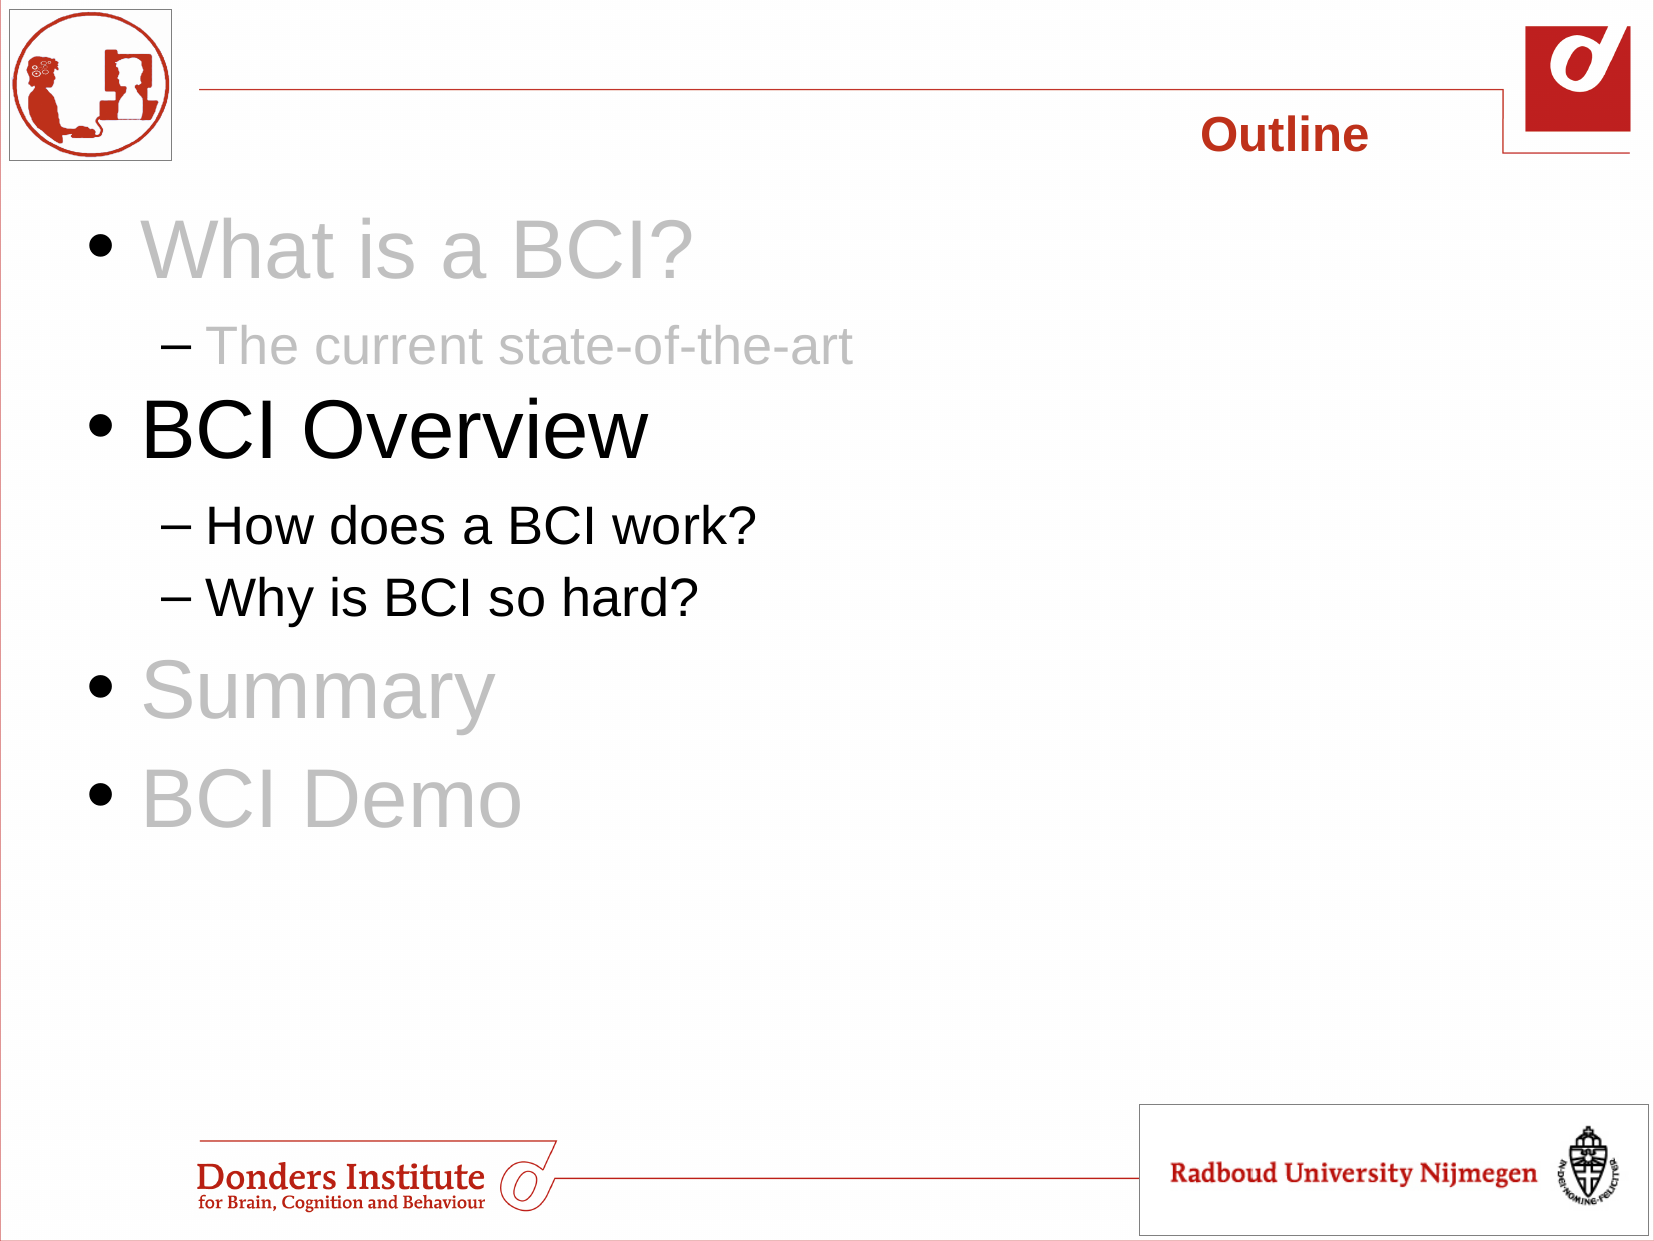

# Outline
What is a BCI?
The current state-of-the-art
BCI Overview
How does a BCI work?
Why is BCI so hard?
Summary
BCI Demo